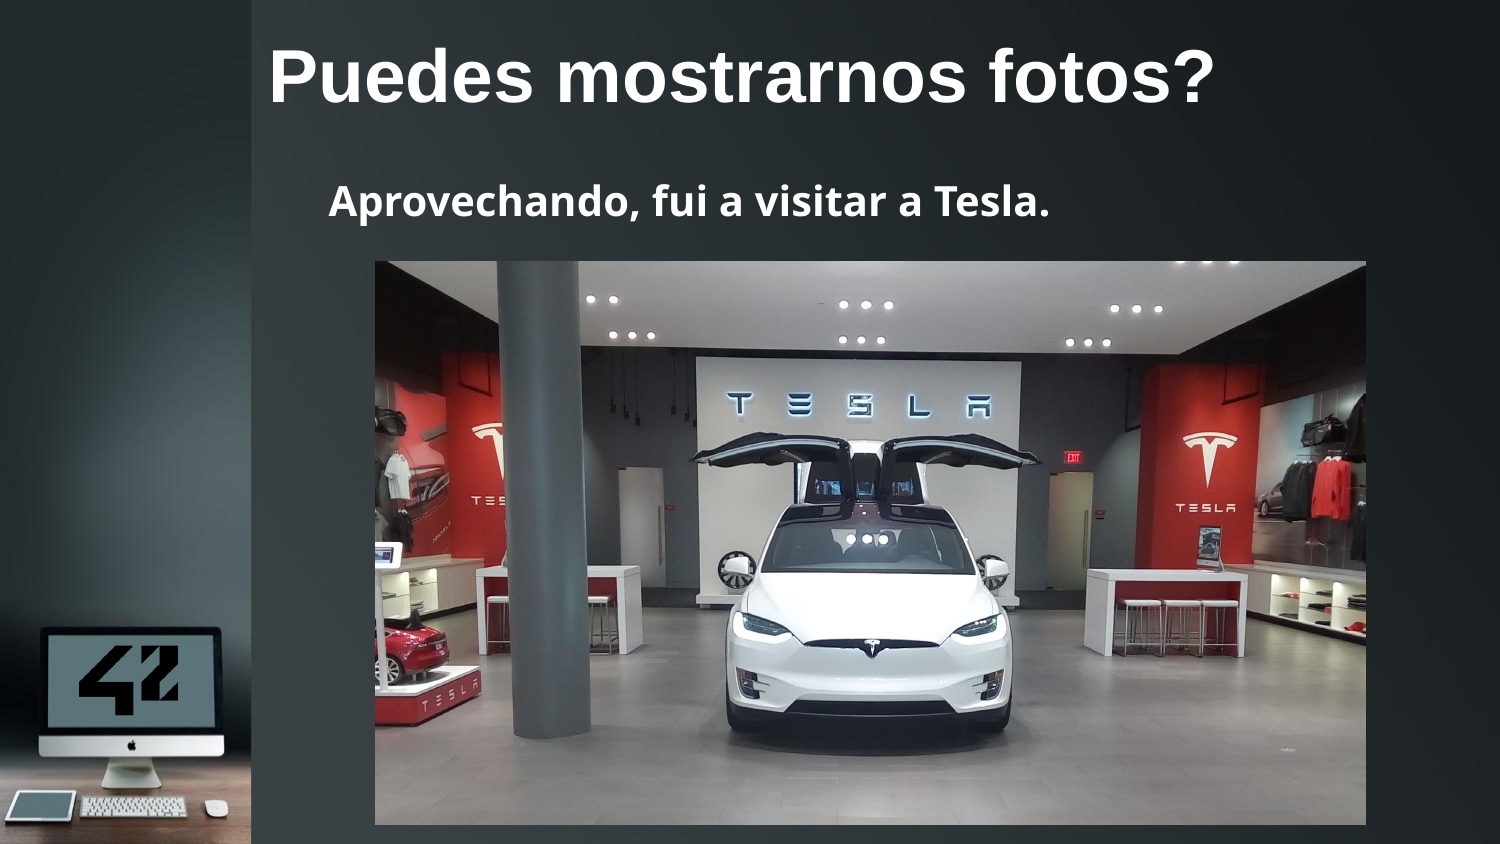

# Puedes mostrarnos fotos?
Aprovechando, fui a visitar a Tesla.